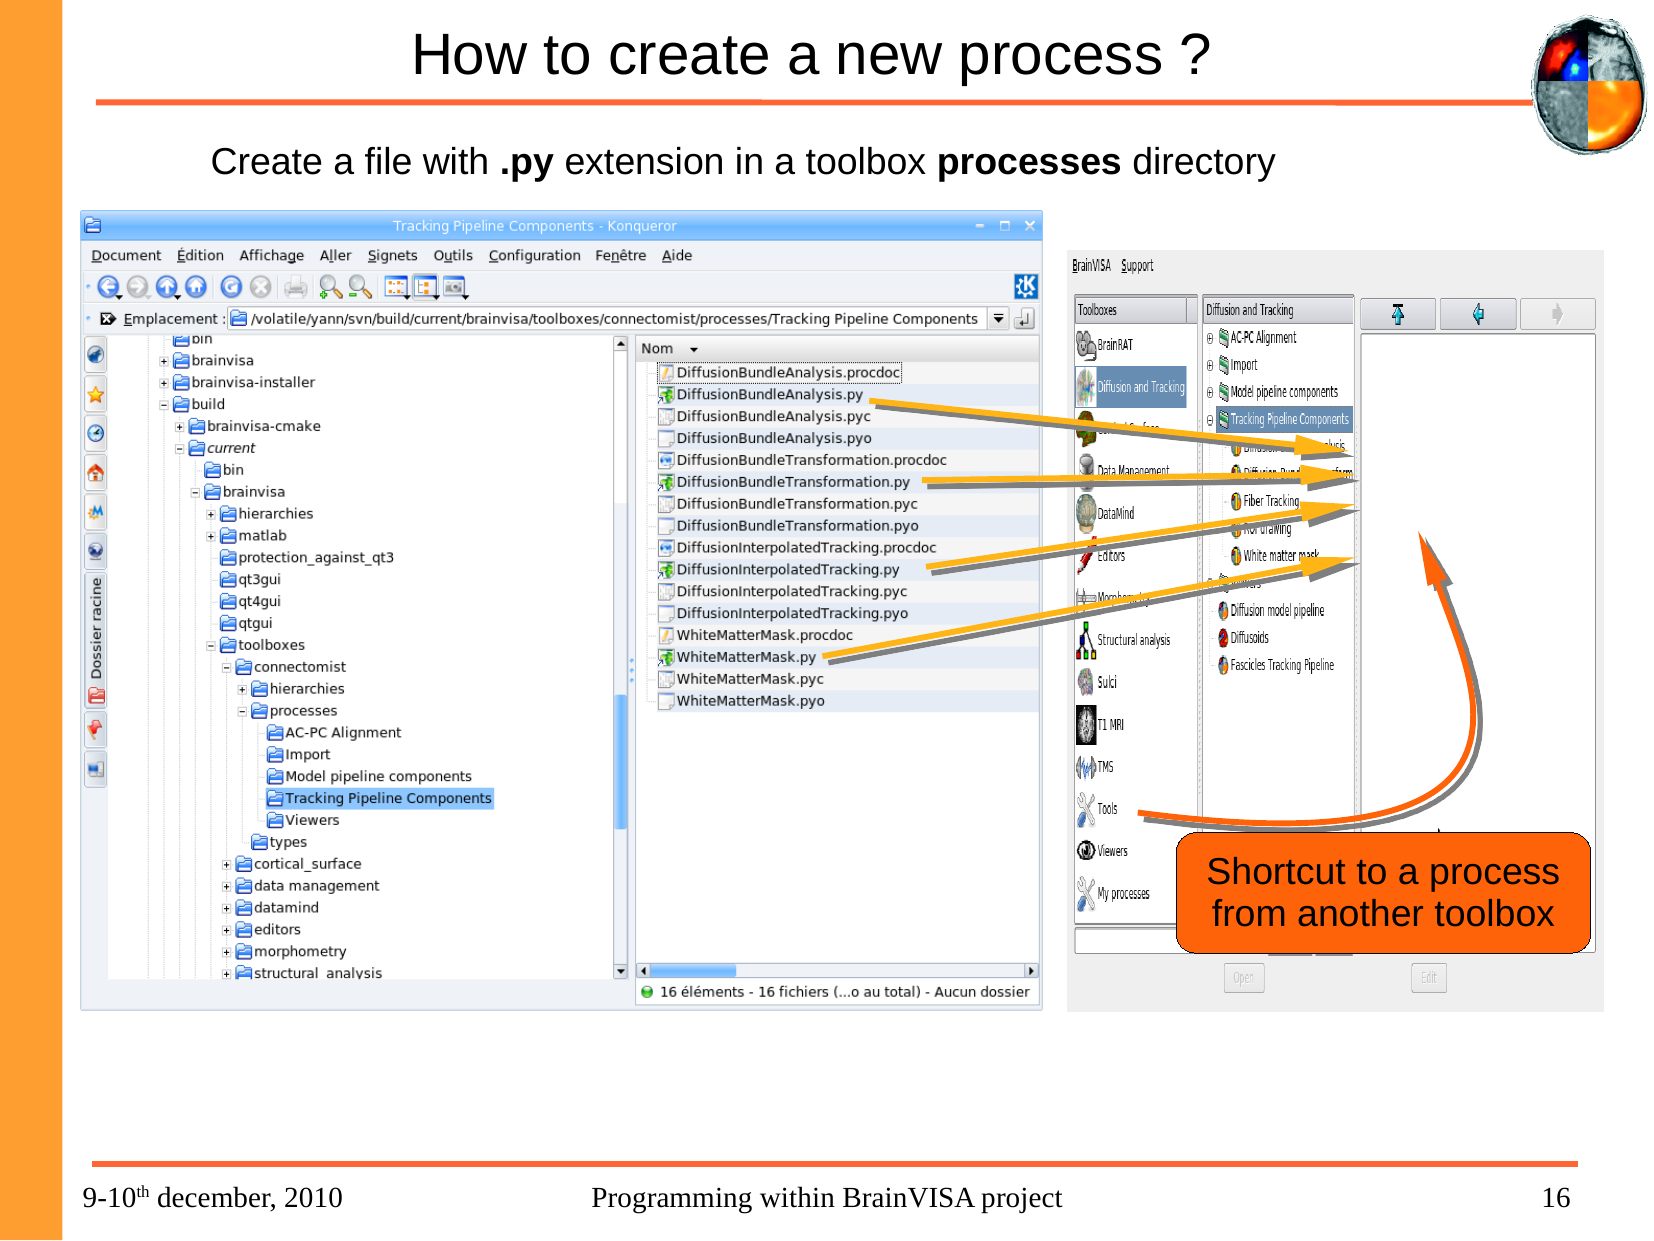

# How to create a new process ?
Create a file with .py extension in a toolbox processes directory
Shortcut to a process
from another toolbox
16